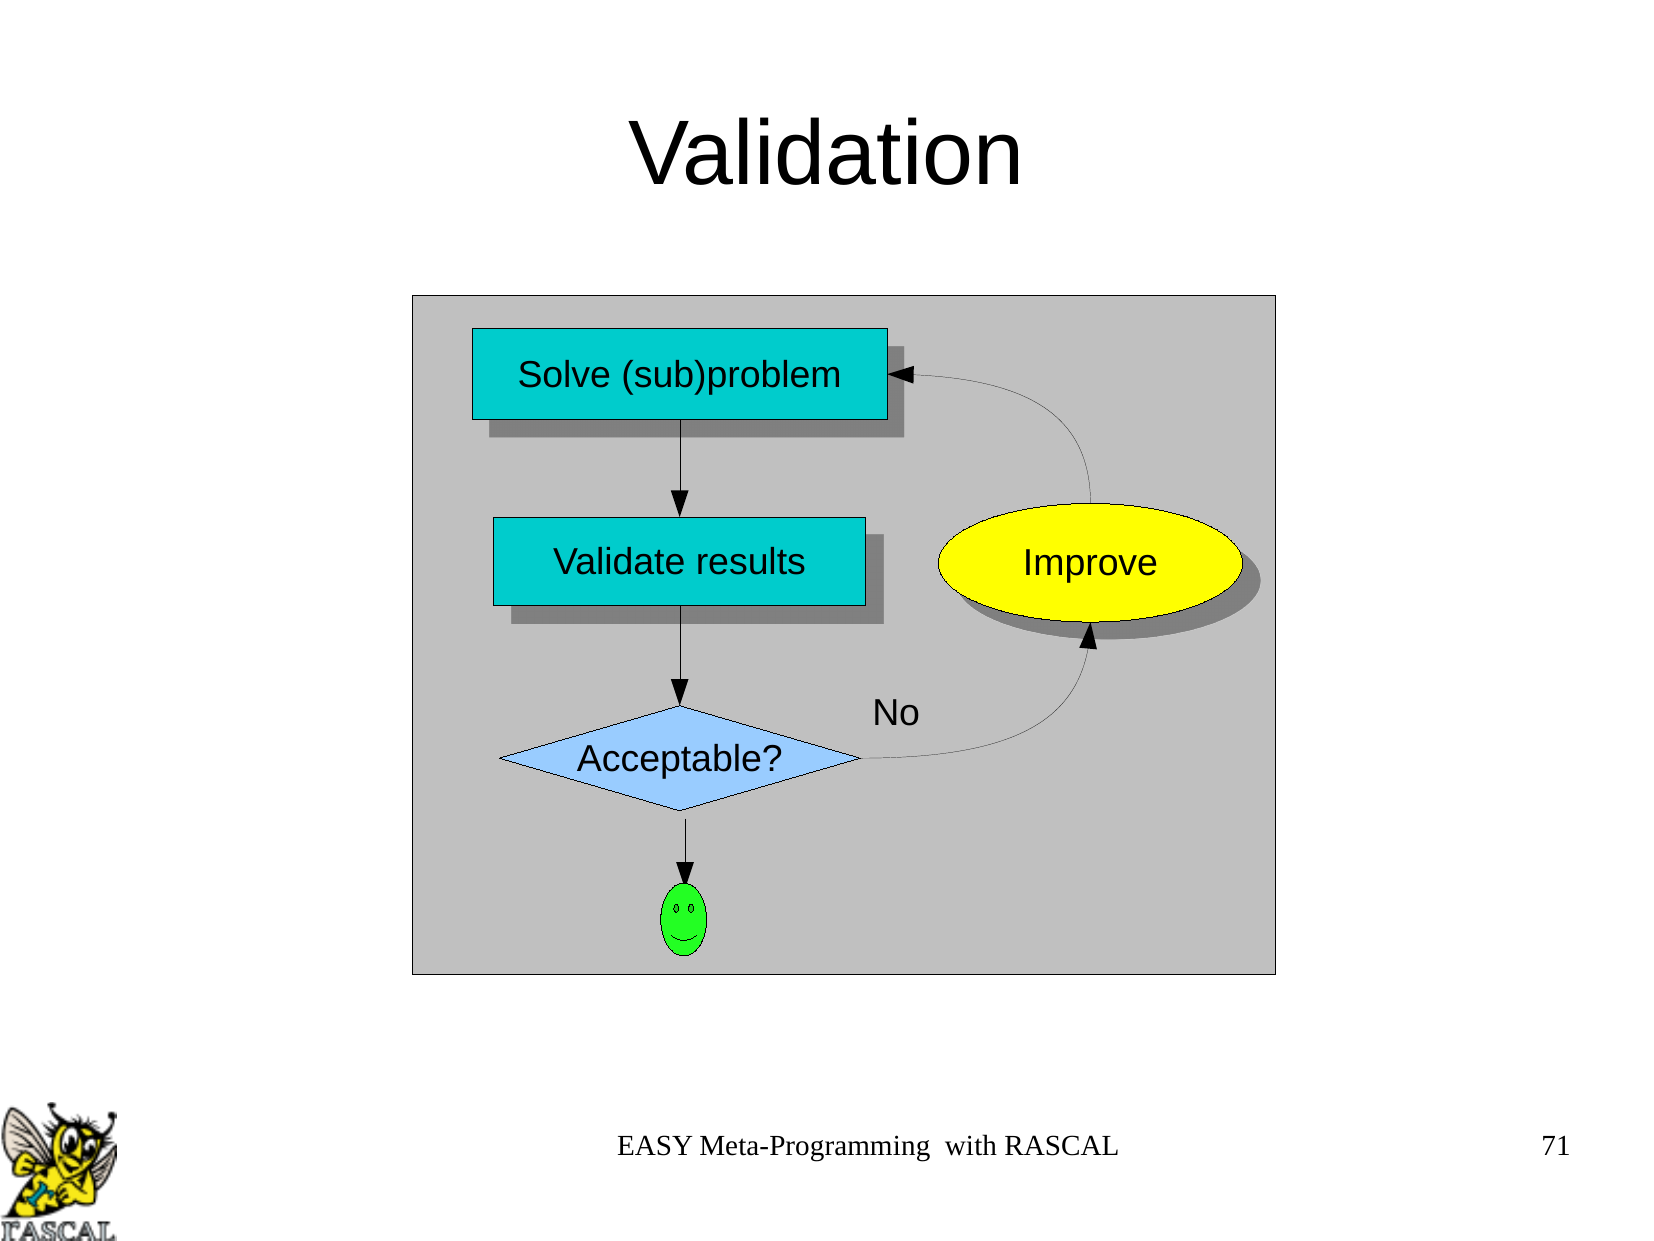

# Validation
Solve (sub)problem
Improve
Validate results
No
Acceptable?
71